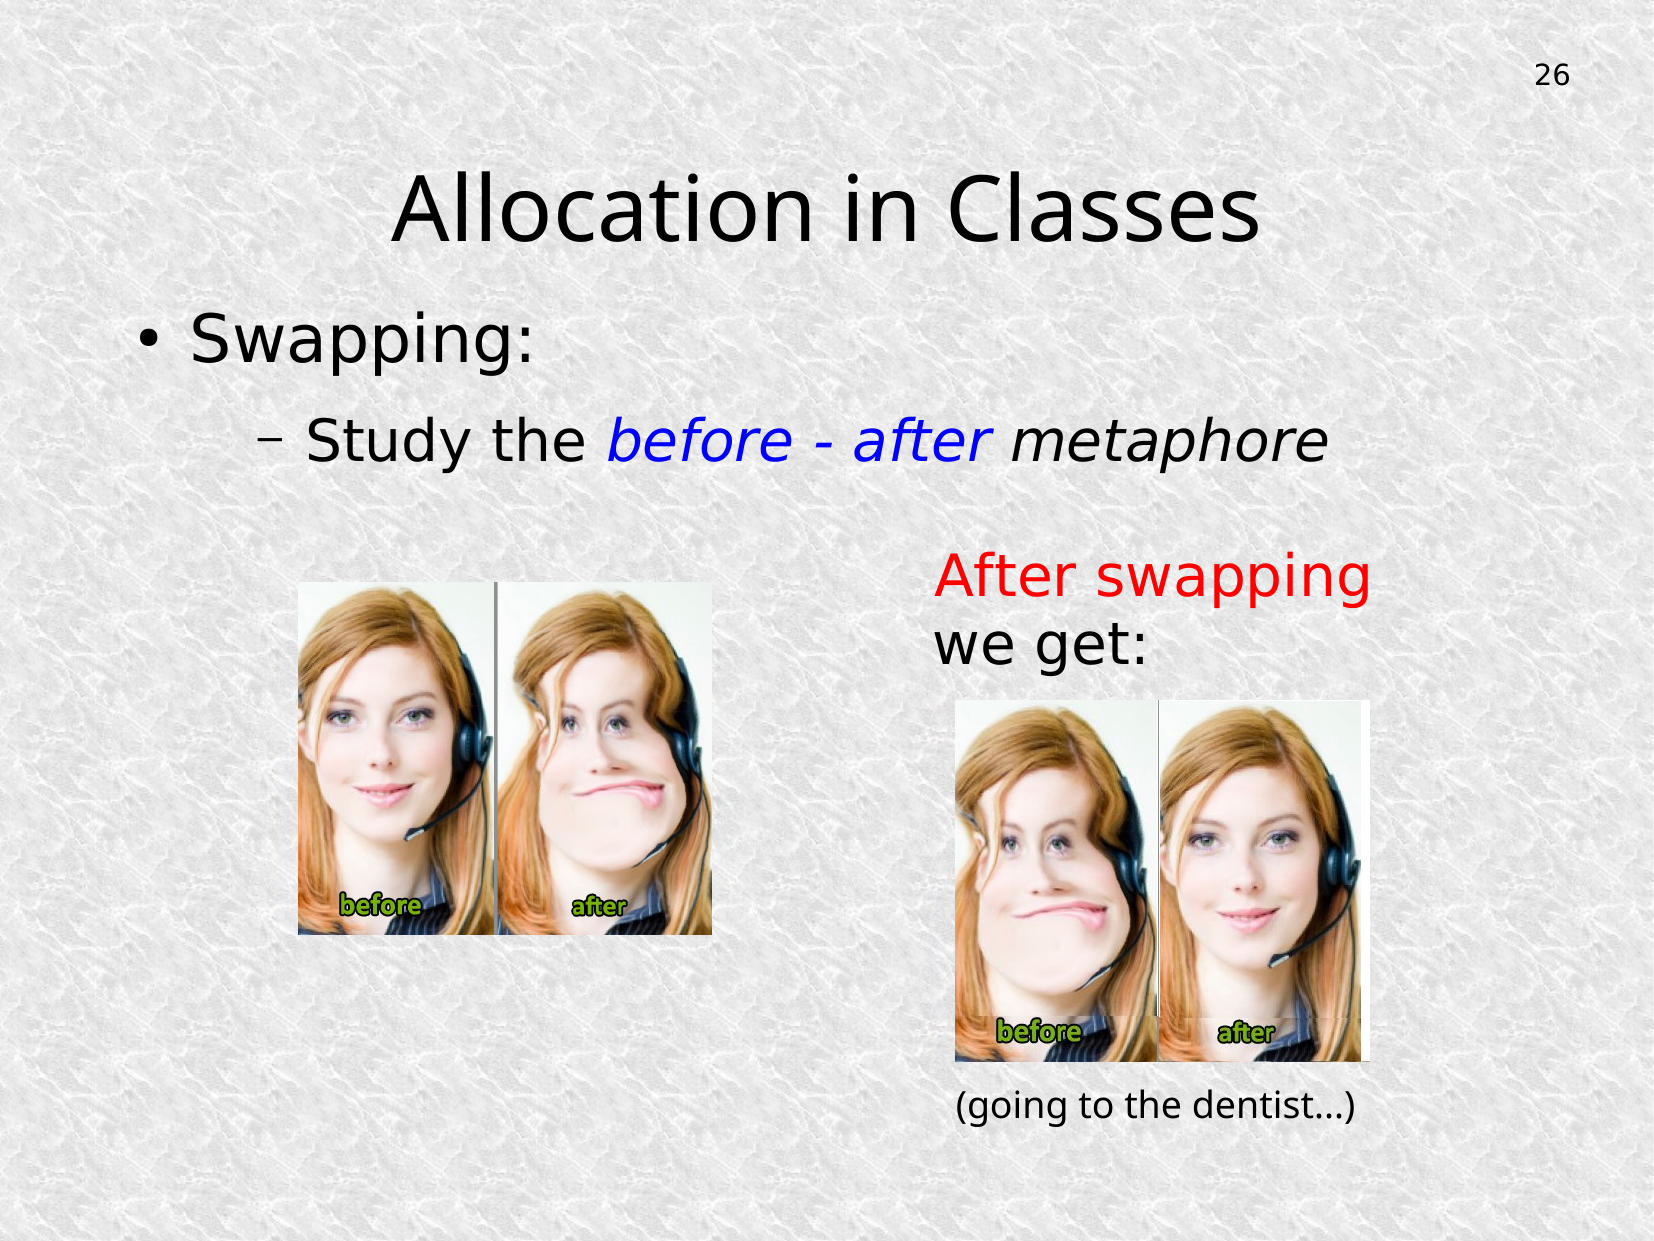

26
# Allocation in Classes
Swapping:
Study the before - after metaphore
 After swapping
								 we get:
(going to the dentist...)